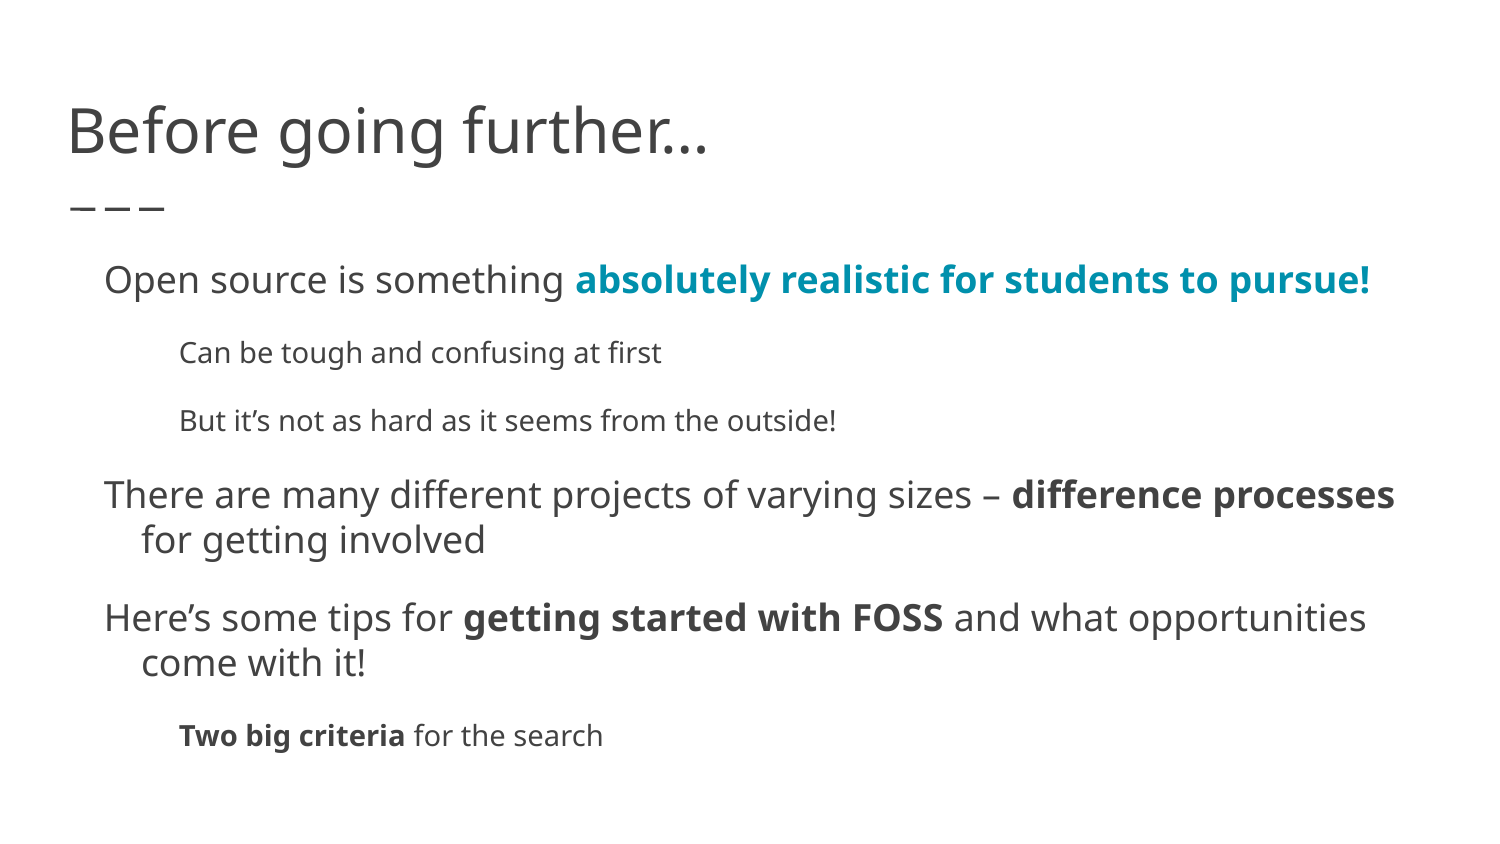

# Before going further…
Open source is something absolutely realistic for students to pursue!
Can be tough and confusing at first
But it’s not as hard as it seems from the outside!
There are many different projects of varying sizes – difference processes for getting involved
Here’s some tips for getting started with FOSS and what opportunities come with it!
Two big criteria for the search